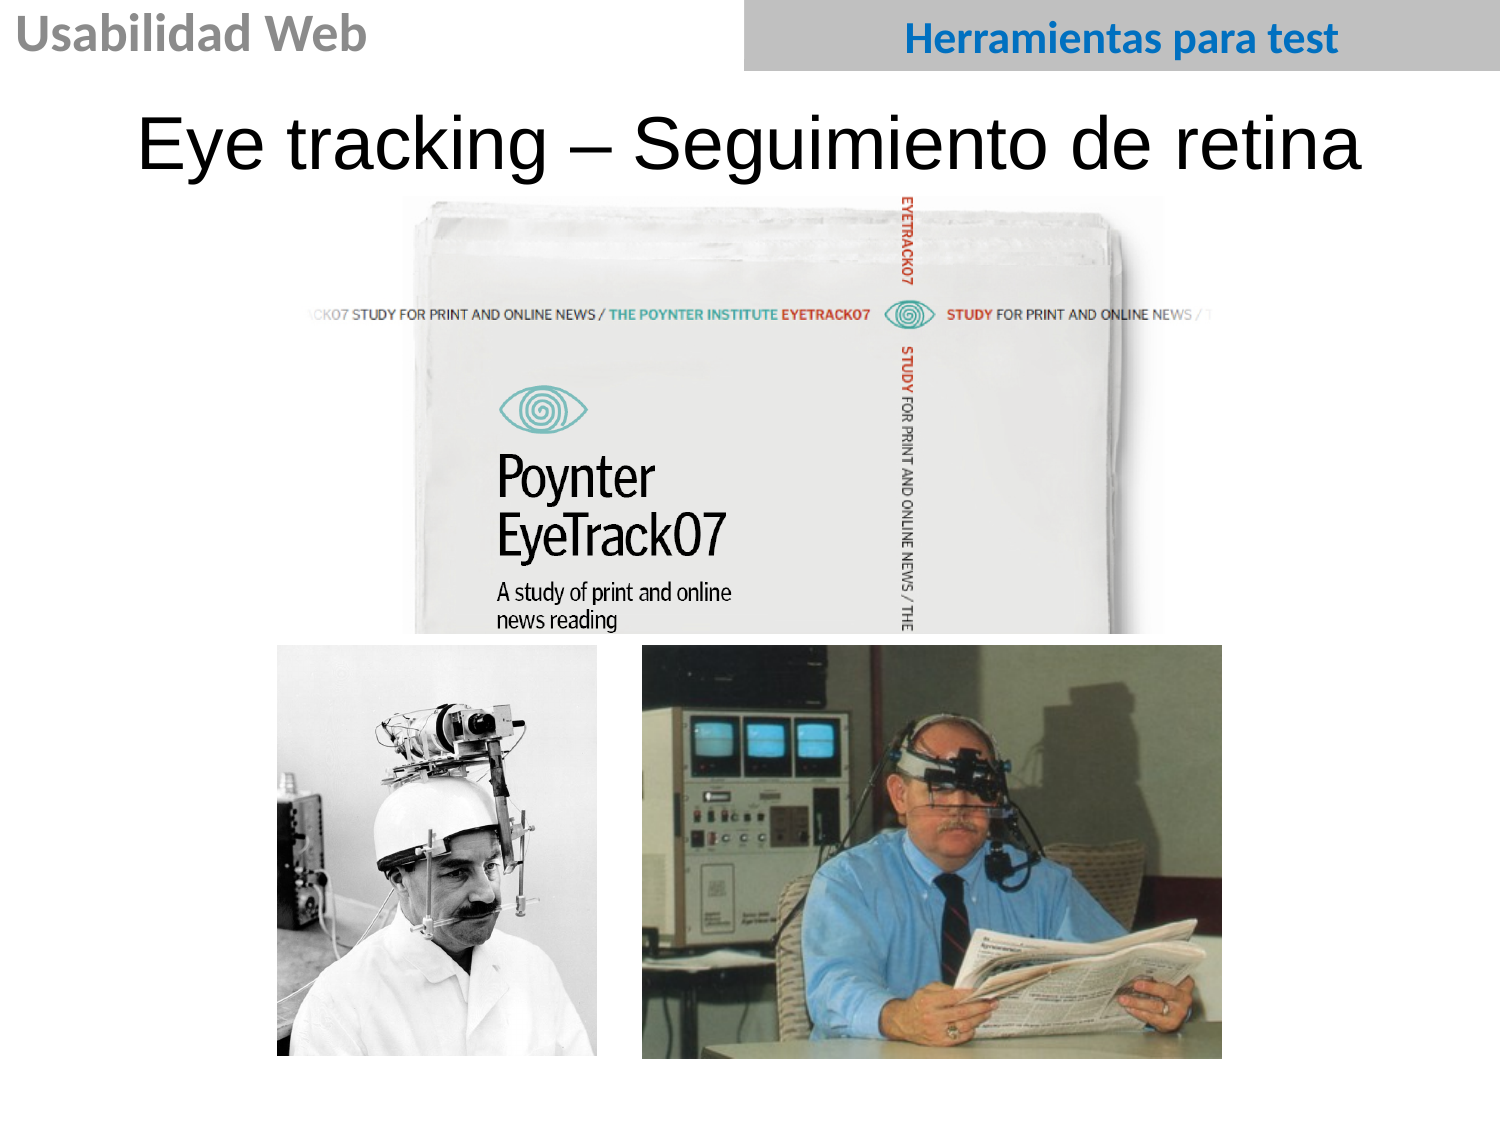

Usabilidad Web
# Herramientas para test
Eye tracking – Seguimiento de retina